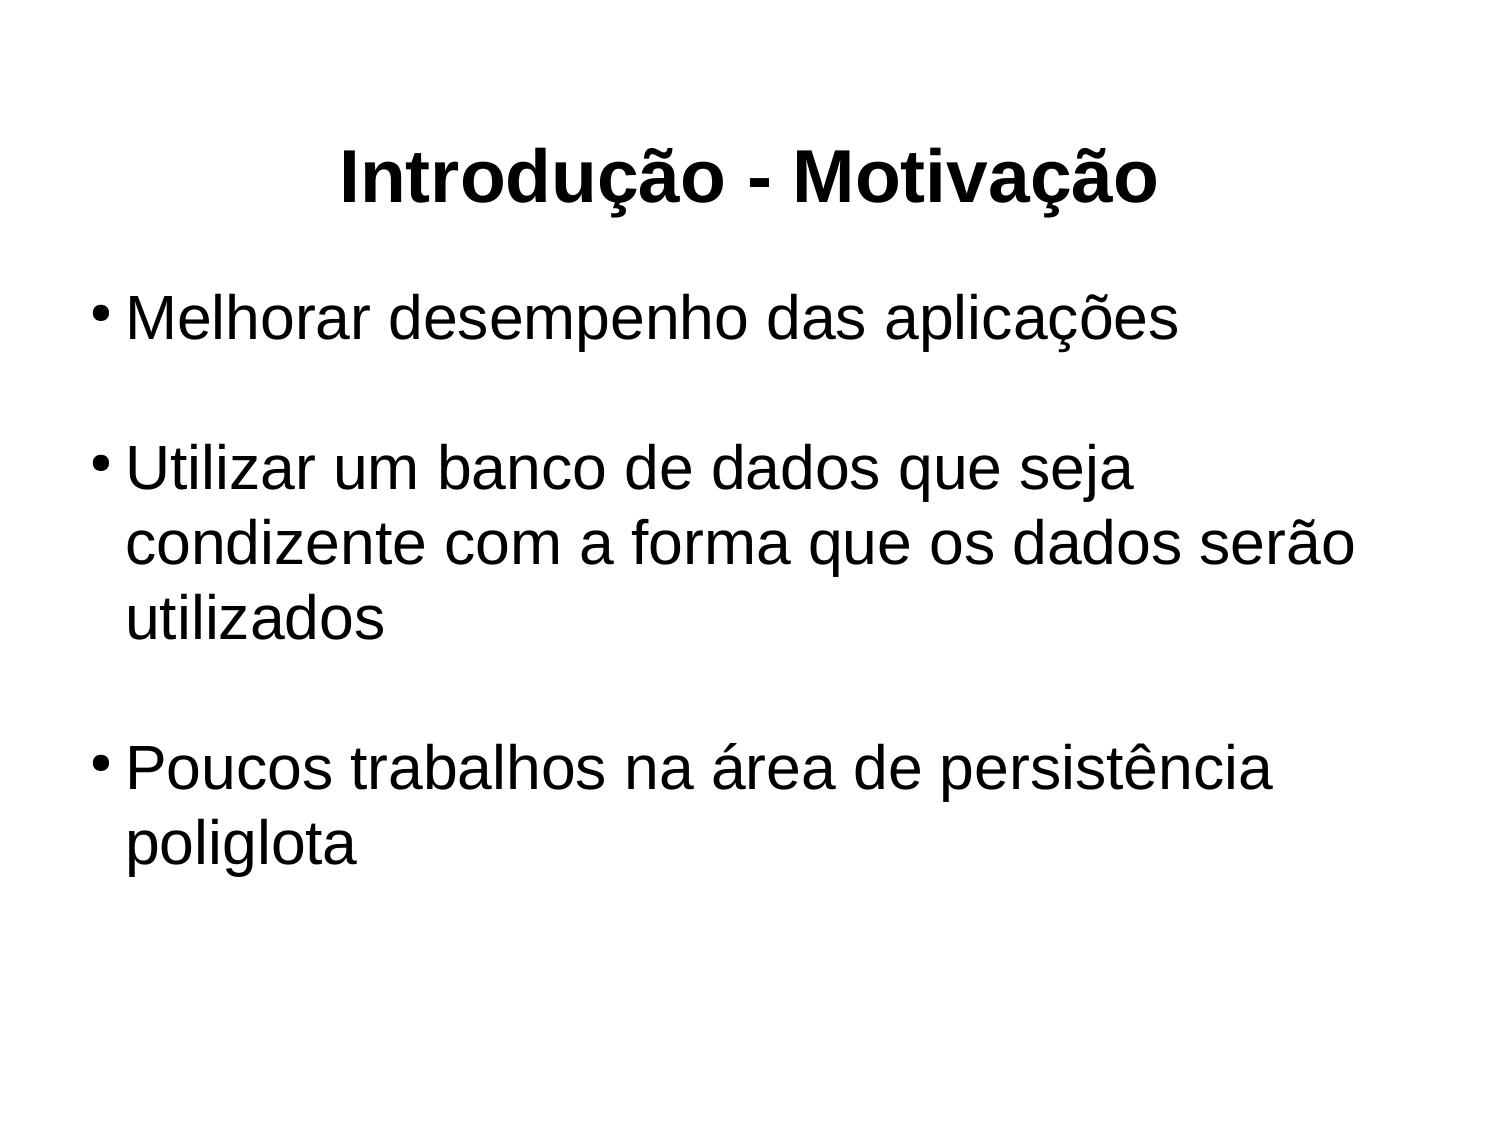

Introdução - Motivação
Melhorar desempenho das aplicações
Utilizar um banco de dados que seja condizente com a forma que os dados serão utilizados
Poucos trabalhos na área de persistência poliglota